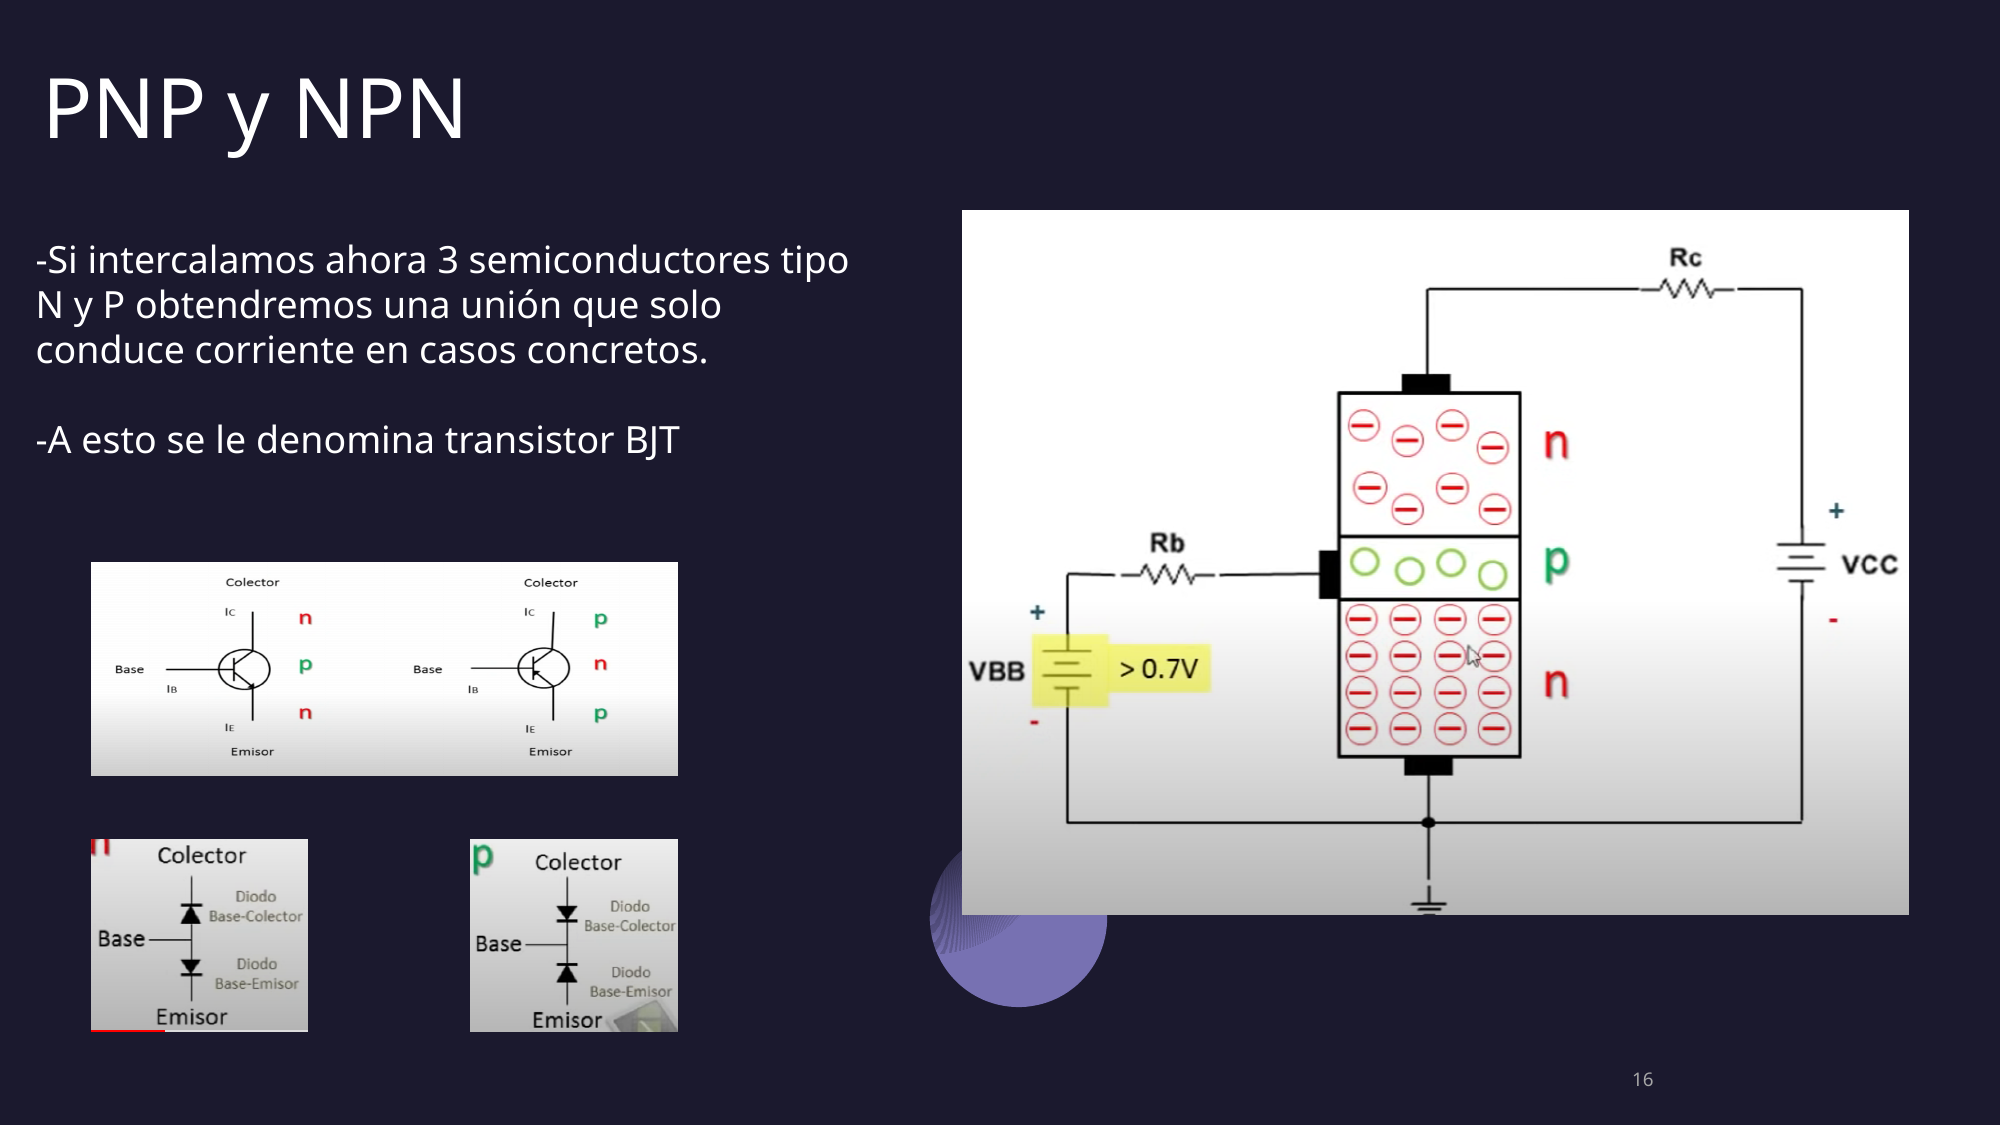

# PNP y NPN
-Si intercalamos ahora 3 semiconductores tipo N y P obtendremos una unión que solo conduce corriente en casos concretos.
-A esto se le denomina transistor BJT